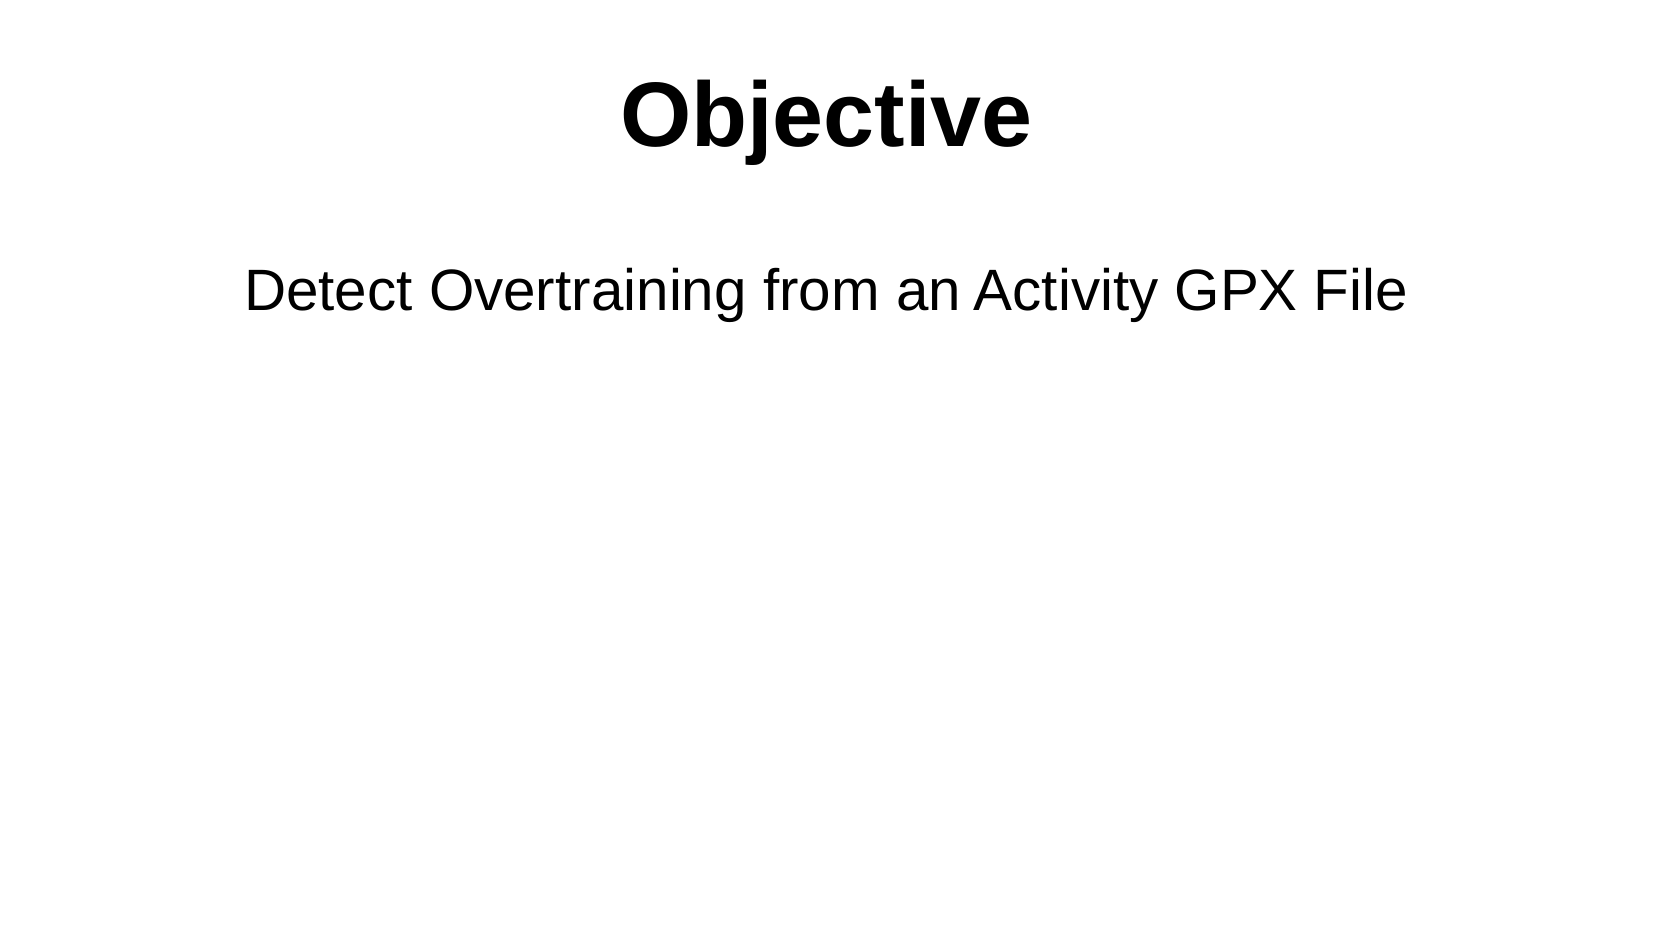

# Objective
Detect Overtraining from an Activity GPX File